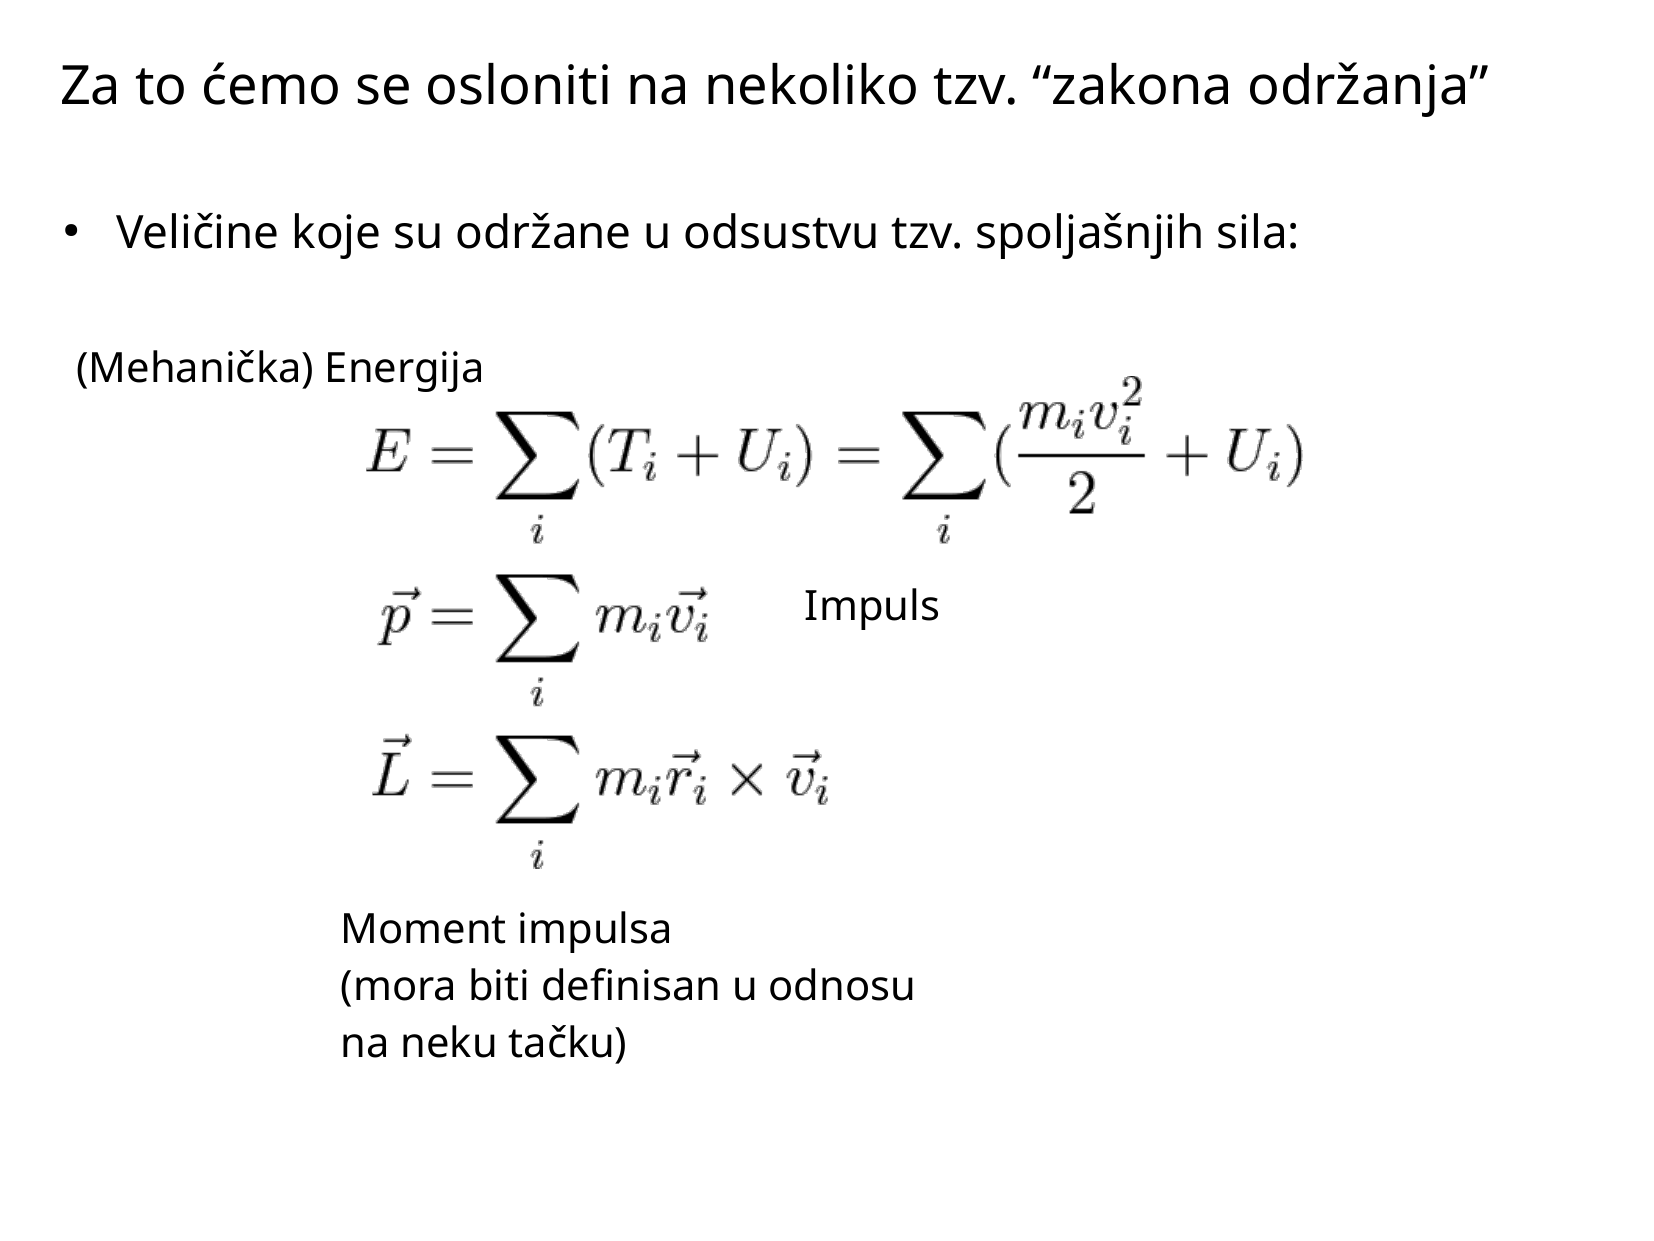

# Za to ćemo se osloniti na nekoliko tzv. “zakona održanja”
Veličine koje su održane u odsustvu tzv. spoljašnjih sila:
(Mehanička) Energija
Impuls
Moment impulsa
(mora biti definisan u odnosu na neku tačku)